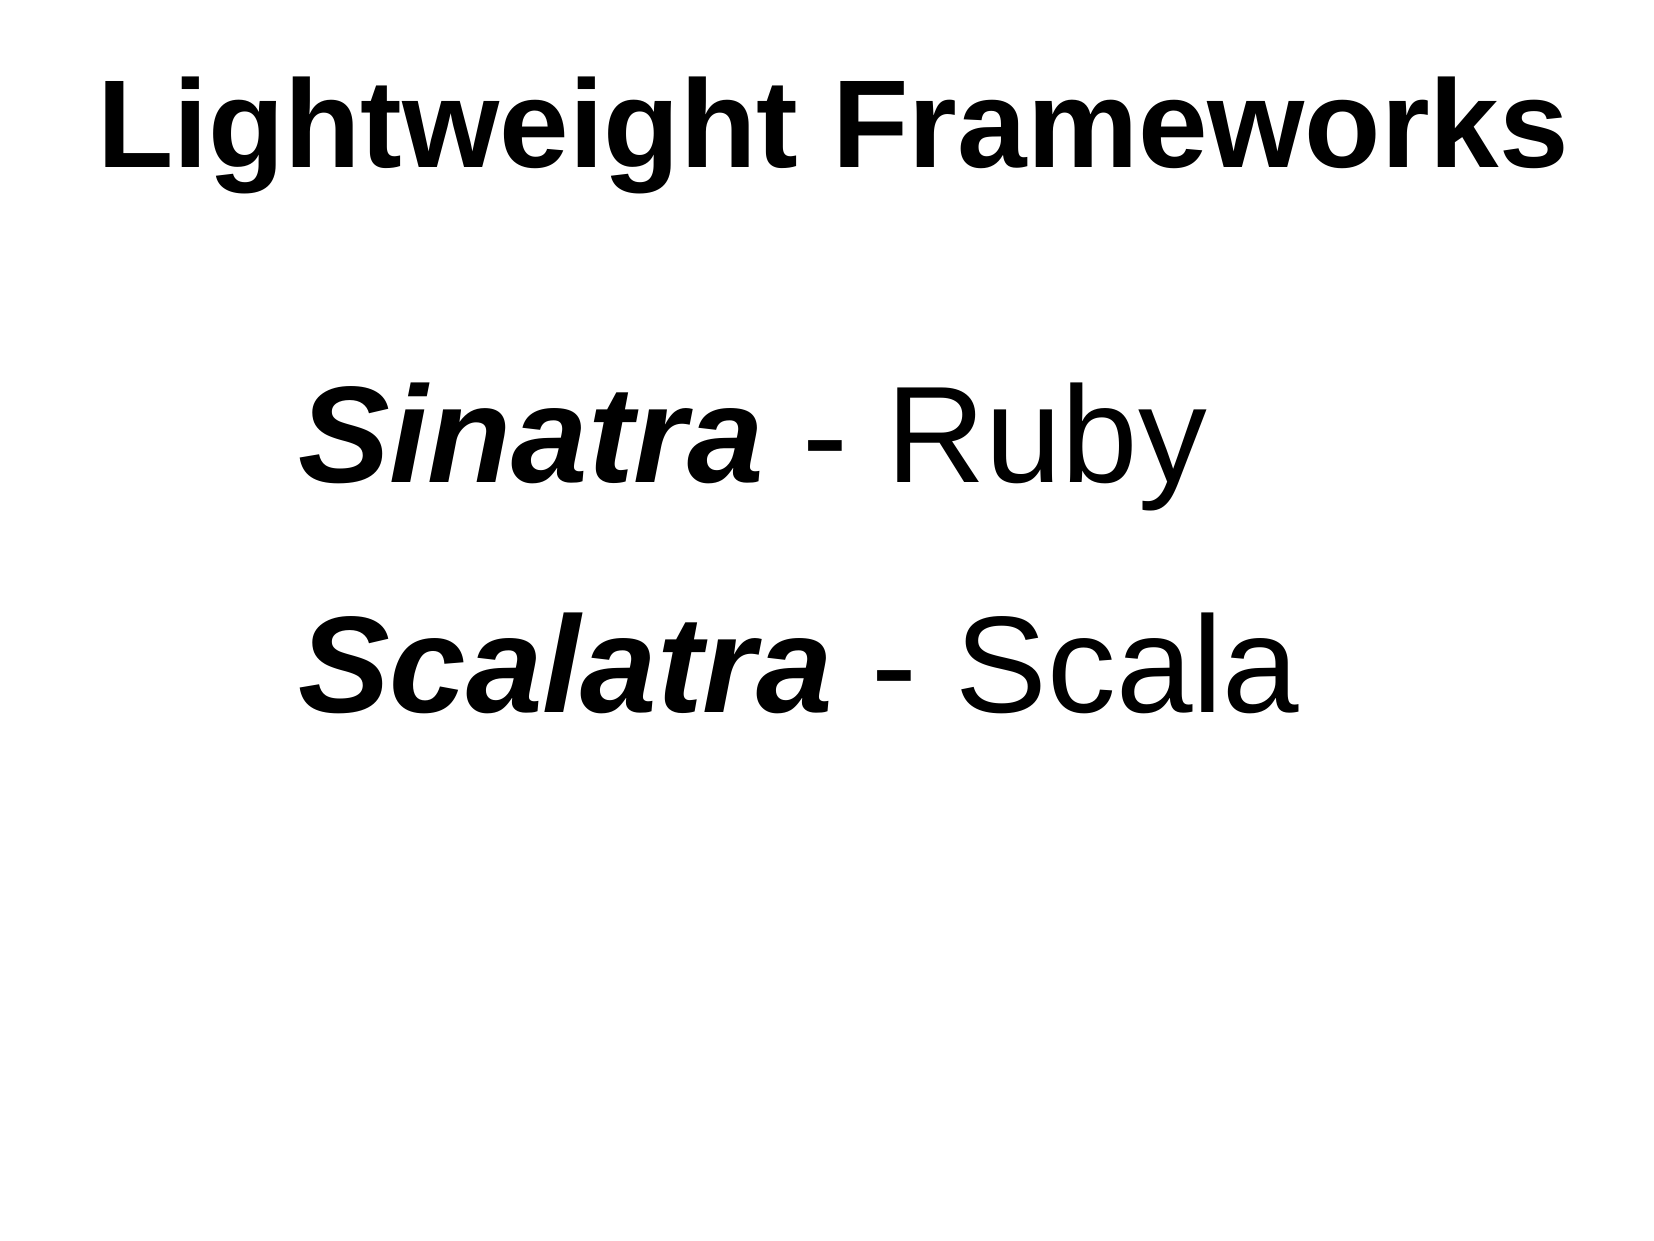

Lightweight Frameworks
Sinatra - Ruby
Scalatra - Scala